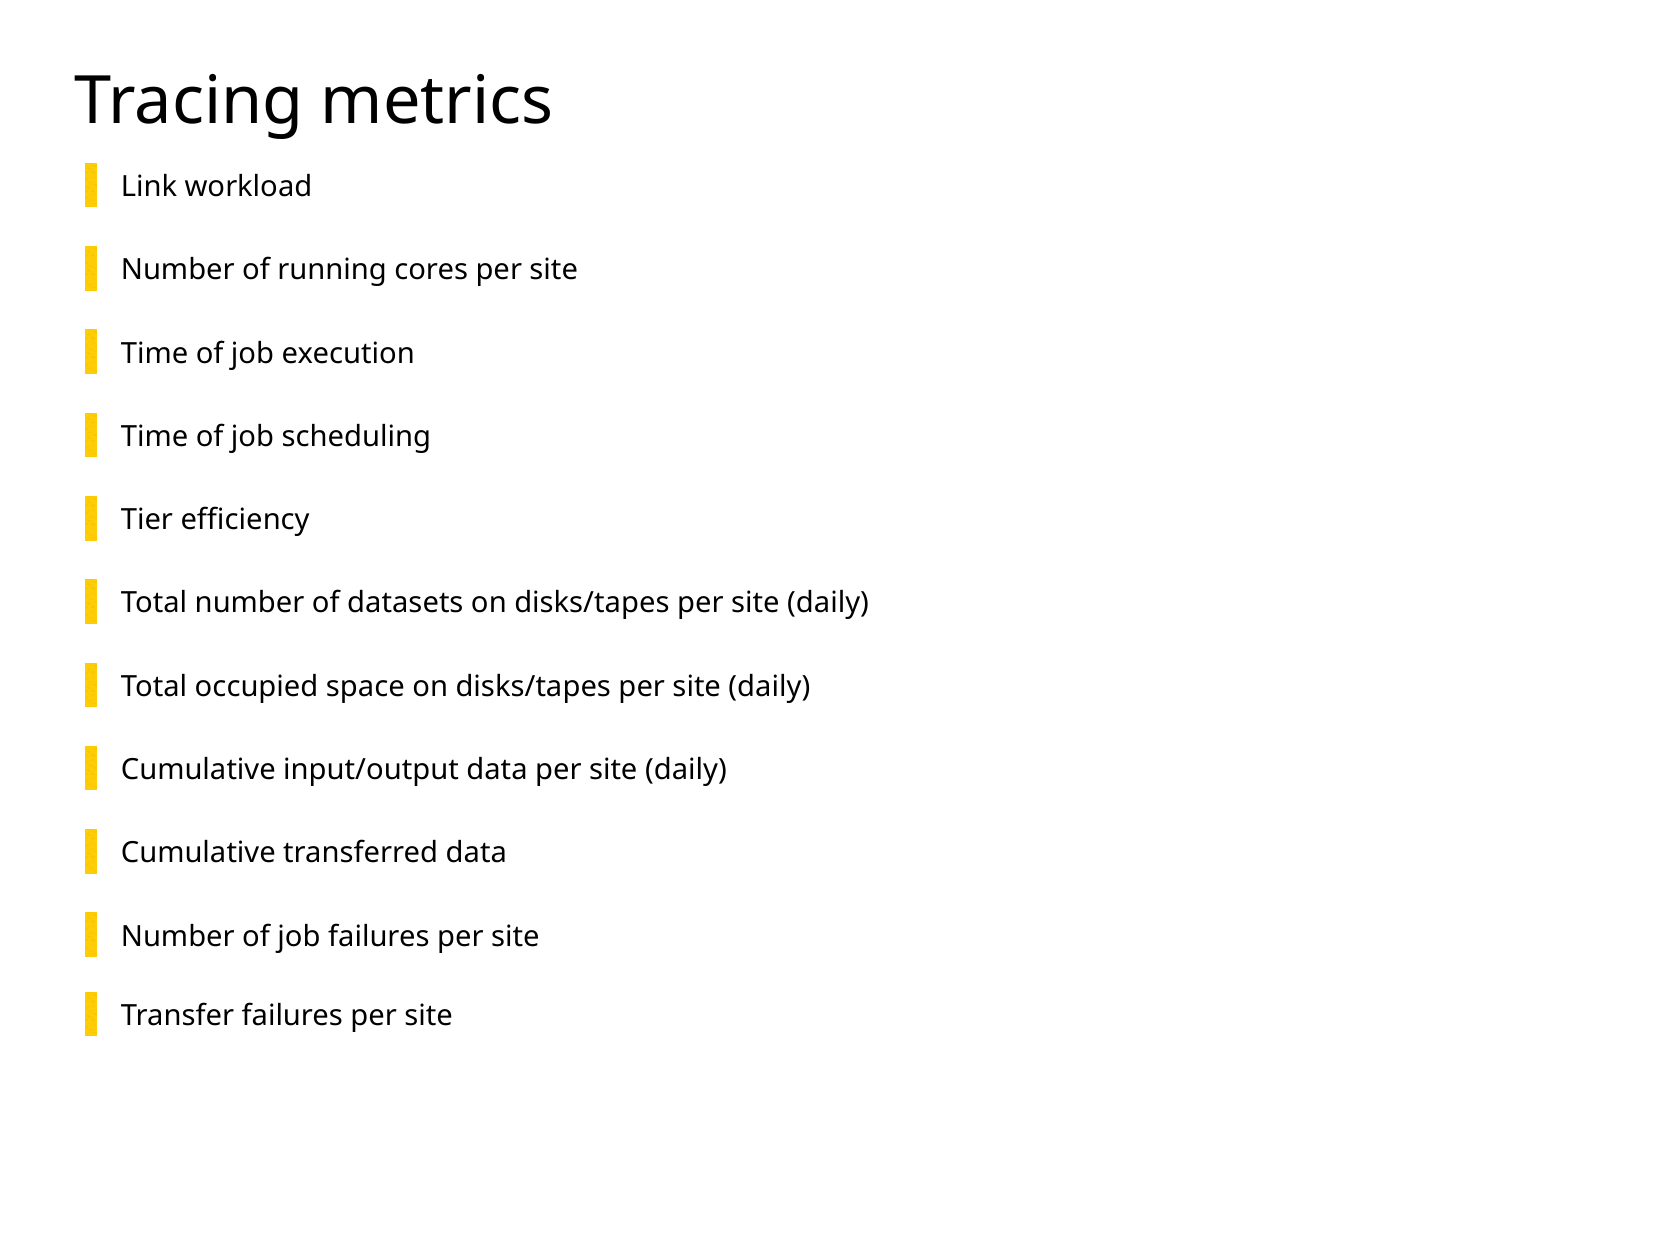

Tracing metrics
Link workload
Number of running cores per site
Time of job execution
Time of job scheduling
Tier efficiency
Total number of datasets on disks/tapes per site (daily)
Total occupied space on disks/tapes per site (daily)
Cumulative input/output data per site (daily)
Cumulative transferred data
Number of job failures per site
Transfer failures per site